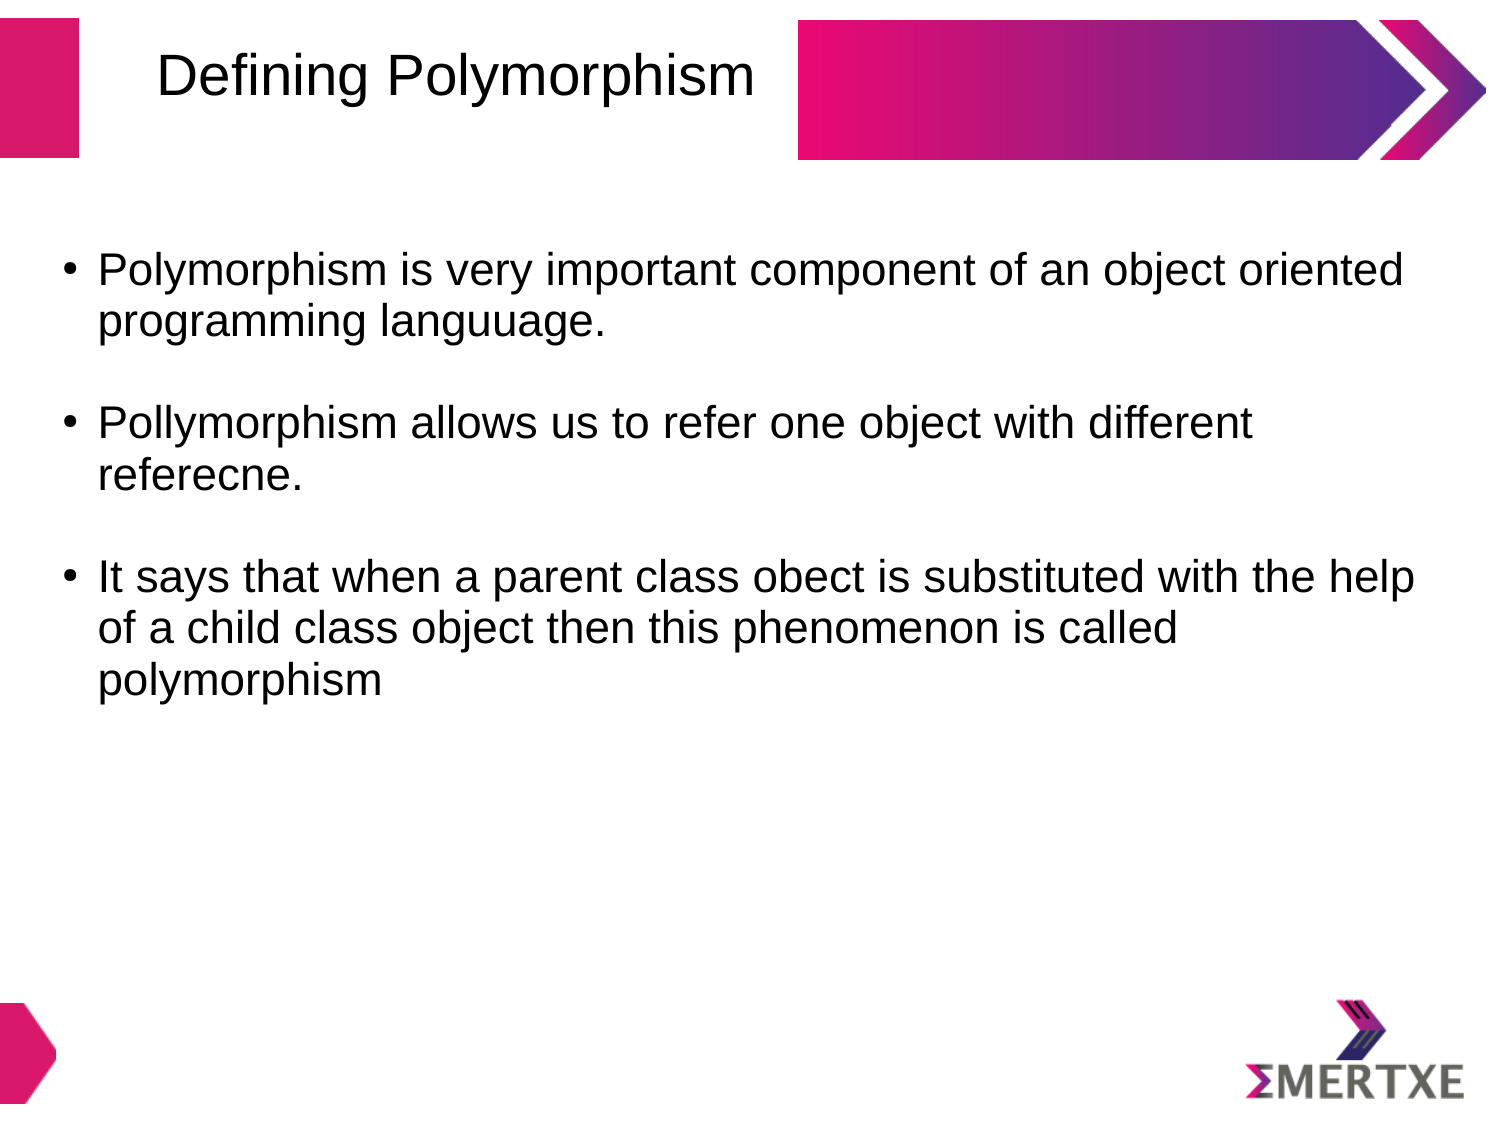

Defining Polymorphism
Polymorphism is very important component of an object oriented programming languuage.
Pollymorphism allows us to refer one object with different referecne.
It says that when a parent class obect is substituted with the help of a child class object then this phenomenon is called polymorphism